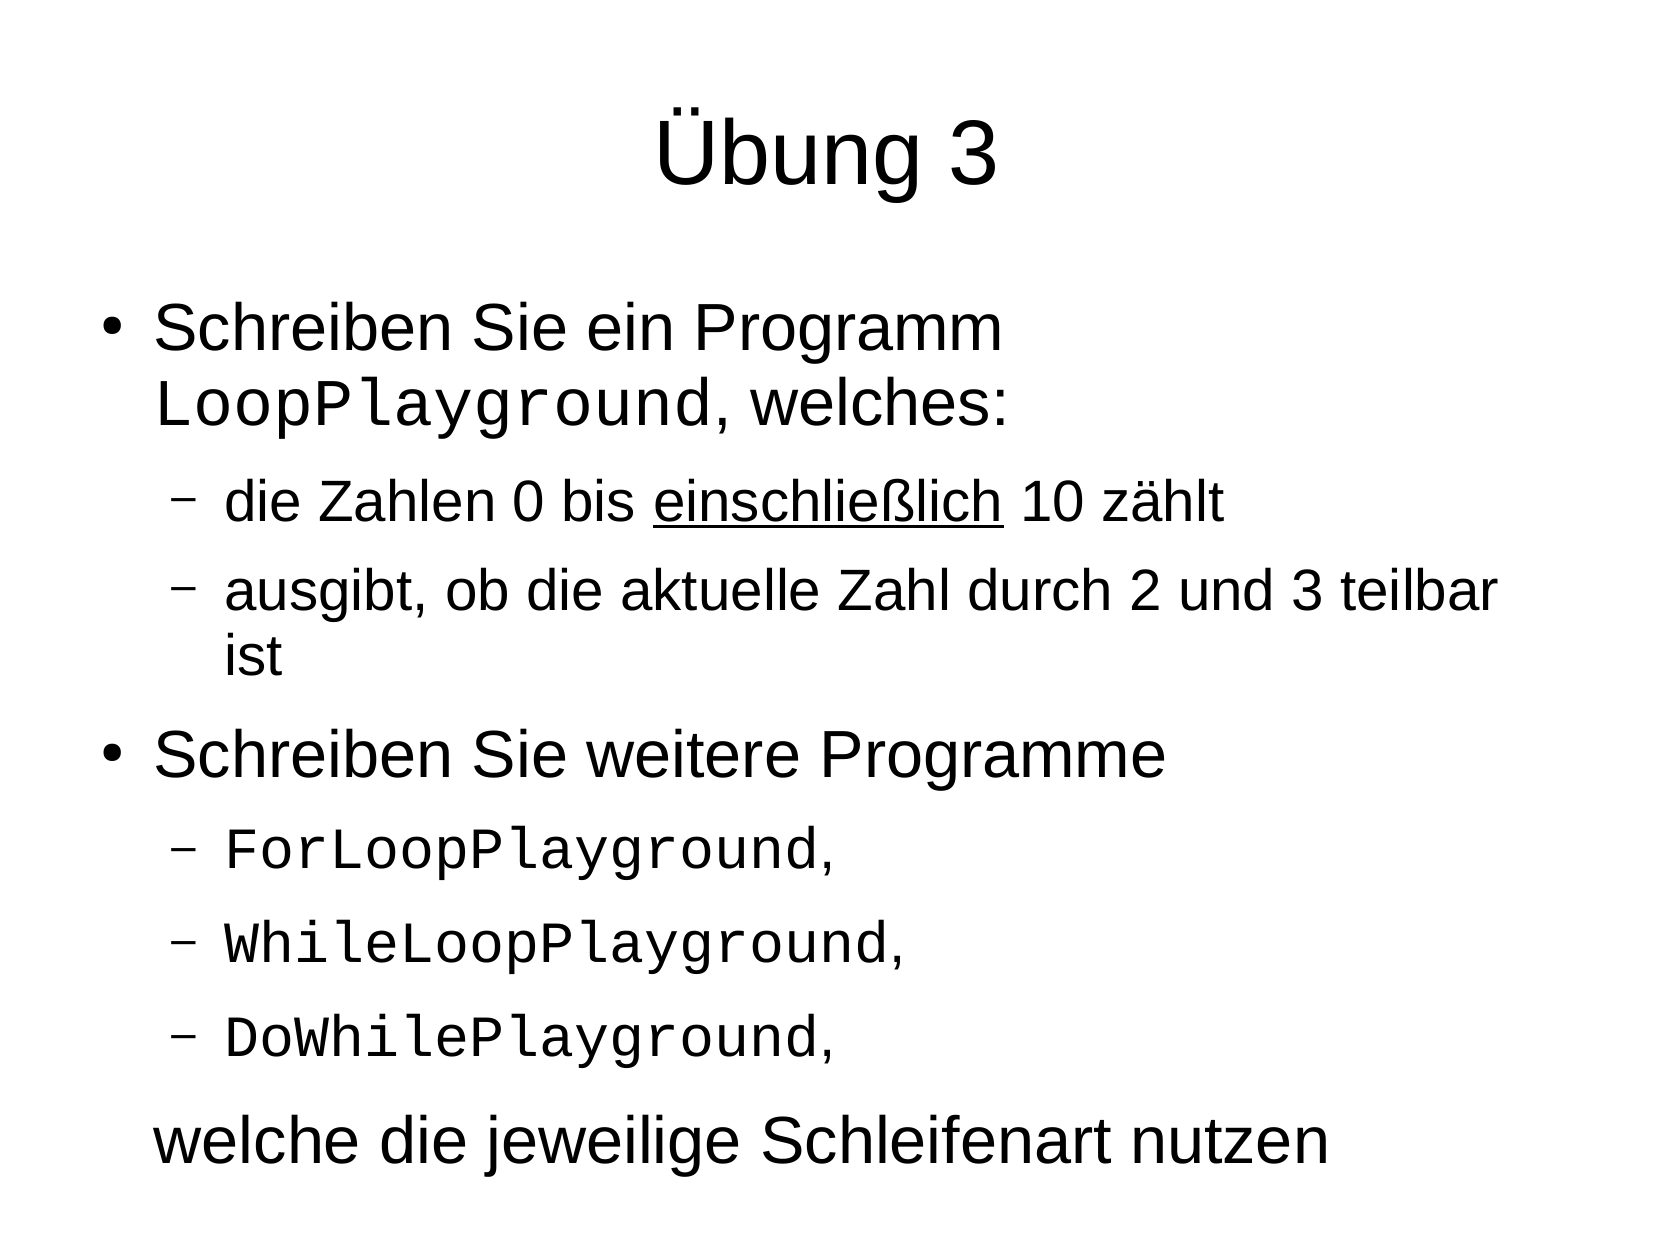

# Übung 3
Schreiben Sie ein Programm LoopPlayground, welches:
die Zahlen 0 bis einschließlich 10 zählt
ausgibt, ob die aktuelle Zahl durch 2 und 3 teilbar ist
Schreiben Sie weitere Programme
ForLoopPlayground,
WhileLoopPlayground,
DoWhilePlayground,
welche die jeweilige Schleifenart nutzen